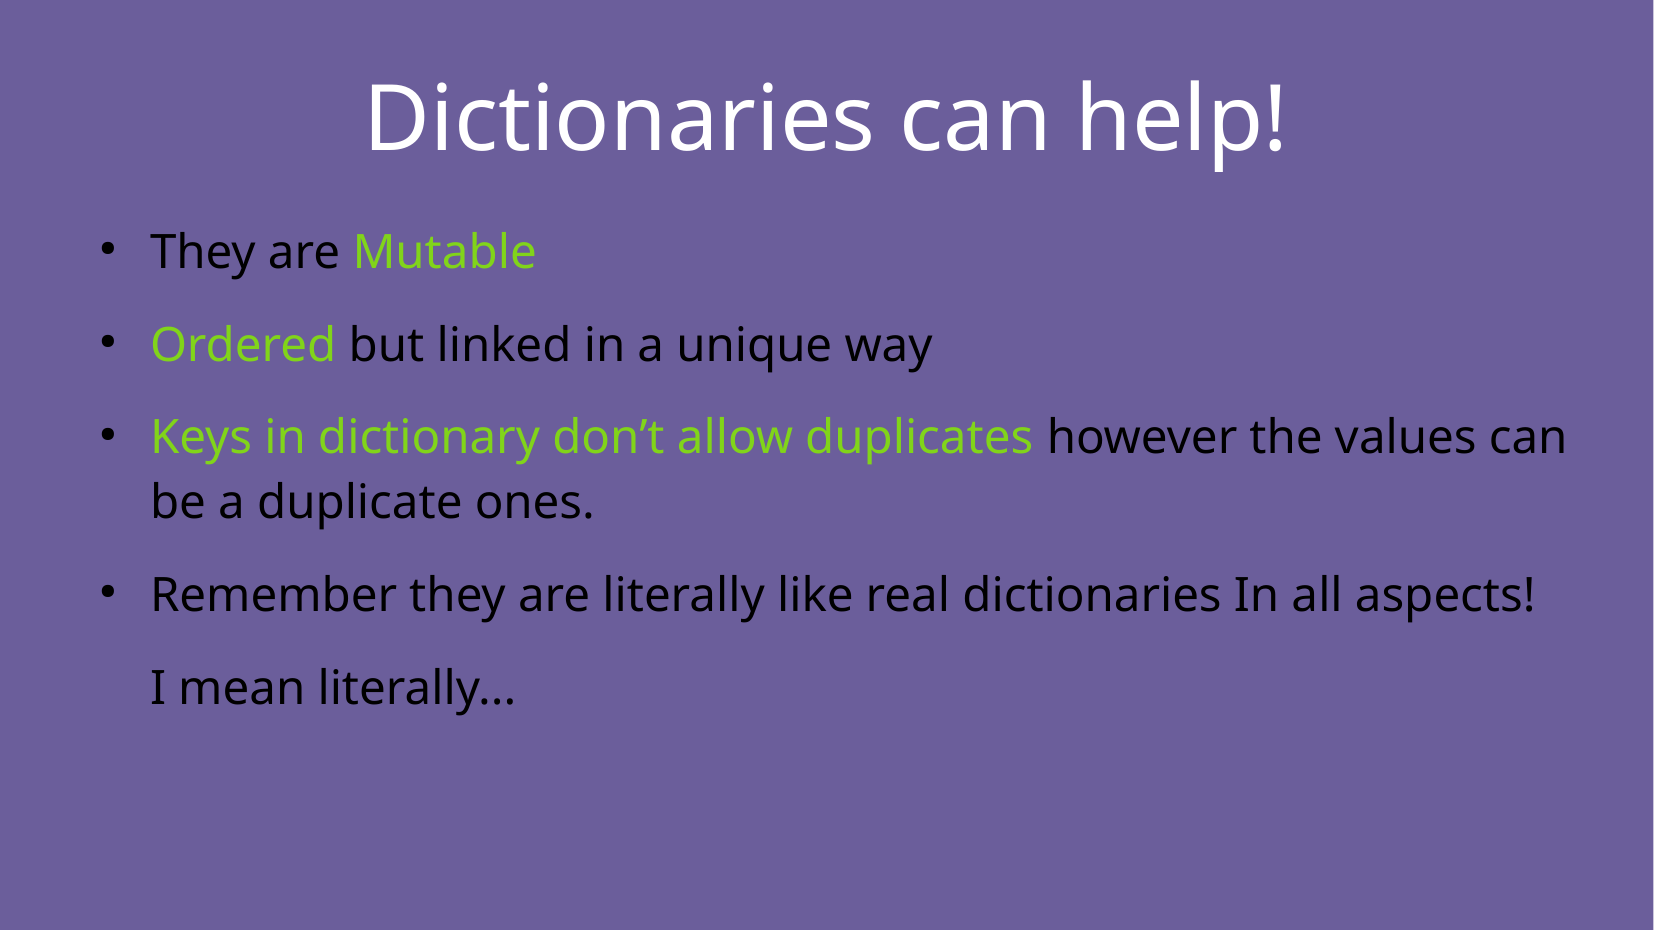

# Dictionaries can help!
They are Mutable
Ordered but linked in a unique way
Keys in dictionary don’t allow duplicates however the values can be a duplicate ones.
Remember they are literally like real dictionaries In all aspects!
I mean literally...